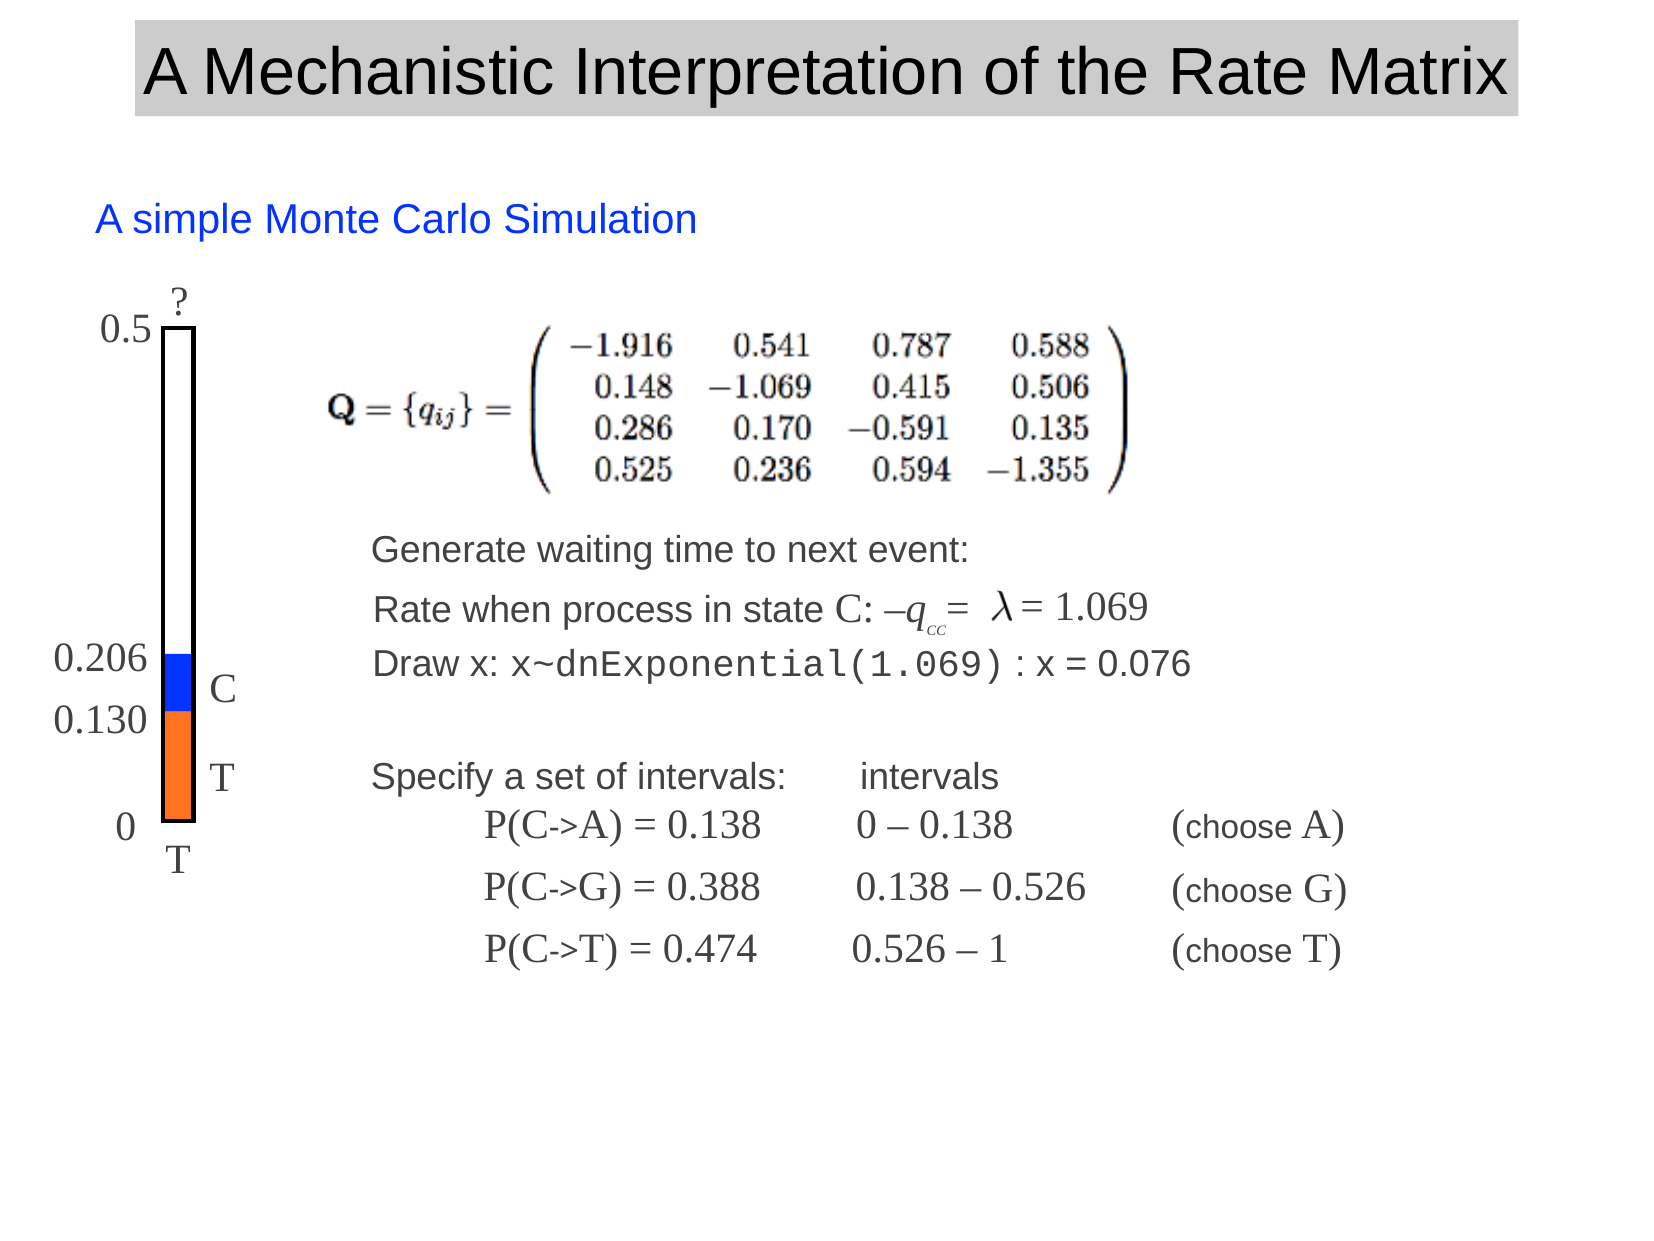

A Mechanistic Interpretation of the Rate Matrix
A simple Monte Carlo Simulation
?
0.5
Generate waiting time to next event:
= 1.069
Rate when process in state C: –qCC=
0.206
Draw x: x~dnExponential(1.069) : x = 0.076
C
0.130
T
Specify a set of intervals: intervals
P(C->A) = 0.138 0 – 0.138
(choose A)
0
T
P(C->G) = 0.388 0.138 – 0.526
(choose G)
P(C->T) = 0.474 0.526 – 1
(choose T)